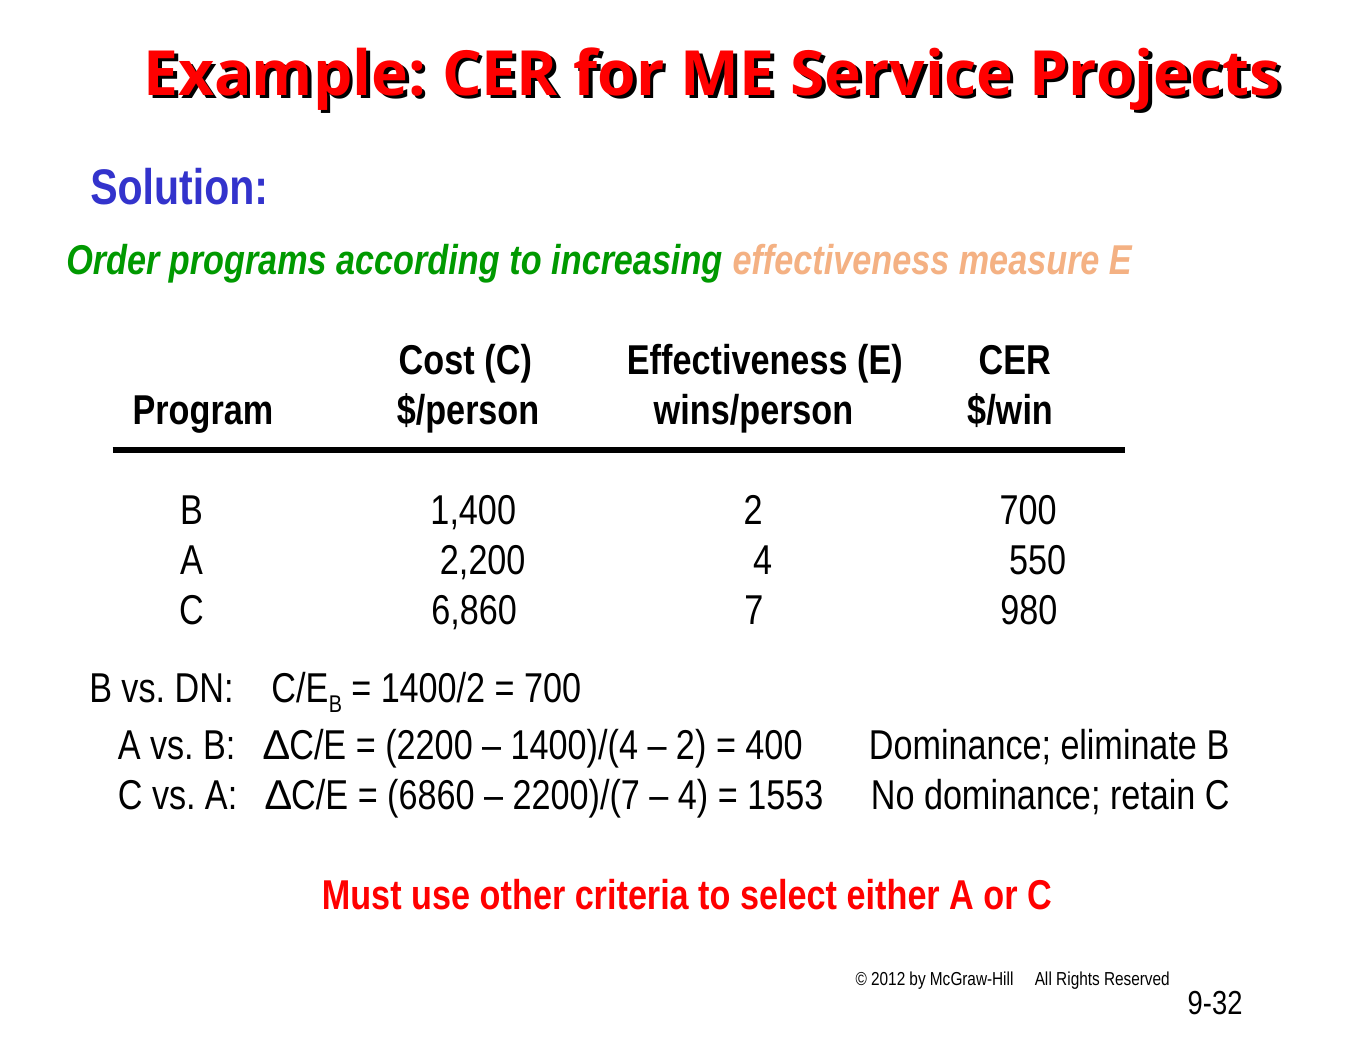

Example: CER for ME Service Projects
Solution:
Order programs according to increasing effectiveness measure E
 Cost (C) Effectiveness (E) CER
 Program $/person wins/person $/win
 B 1,400 2 700
 A 2,200 4 550
 C 6,860 7 980
B vs. DN: C/EB = 1400/2 = 700
 A vs. B: ∆C/E = (2200 – 1400)/(4 – 2) = 400 Dominance; eliminate B
 C vs. A: ∆C/E = (6860 – 2200)/(7 – 4) = 1553 No dominance; retain C
Must use other criteria to select either A or C
© 2012 by McGraw-Hill All Rights Reserved